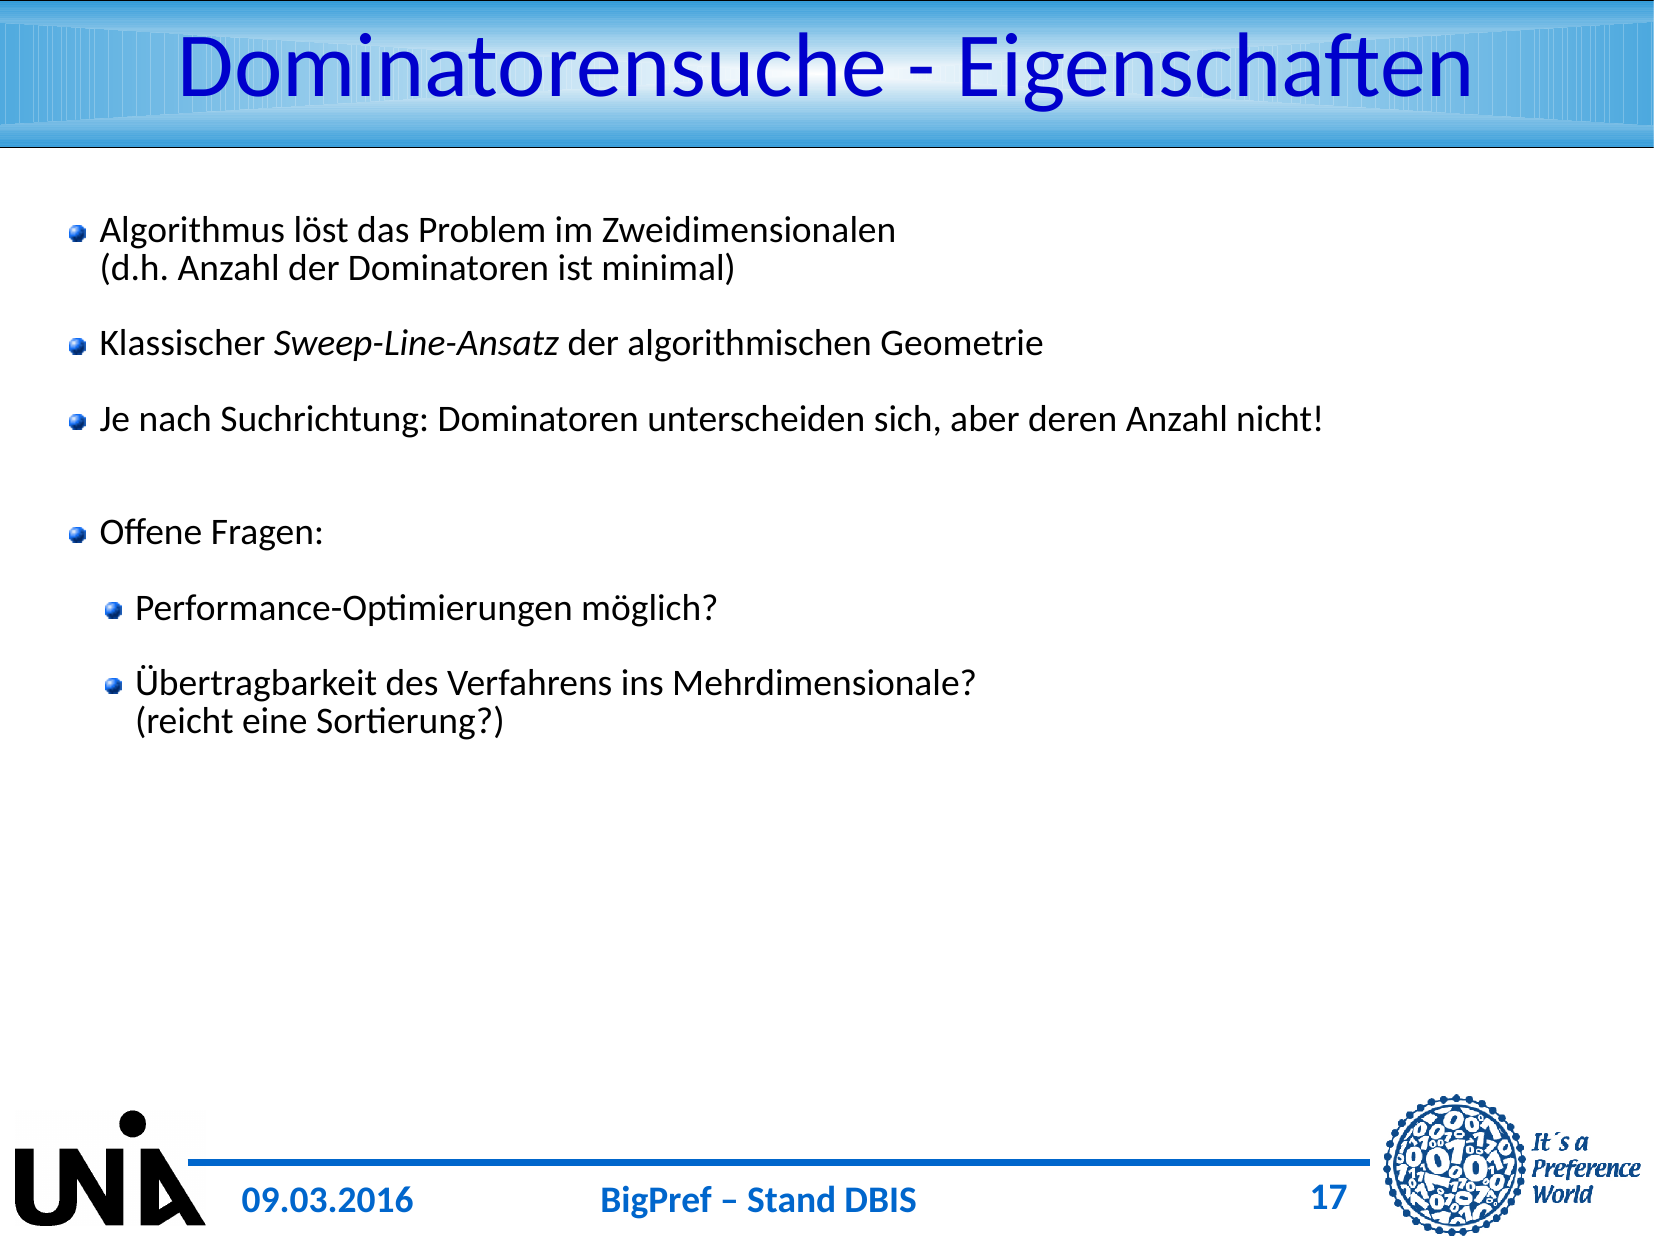

# Dominatorensuche - Eigenschaften
Algorithmus löst das Problem im Zweidimensionalen
(d.h. Anzahl der Dominatoren ist minimal)
Klassischer Sweep-Line-Ansatz der algorithmischen Geometrie
Je nach Suchrichtung: Dominatoren unterscheiden sich, aber deren Anzahl nicht!
Offene Fragen:
Performance-Optimierungen möglich?
Übertragbarkeit des Verfahrens ins Mehrdimensionale?
(reicht eine Sortierung?)